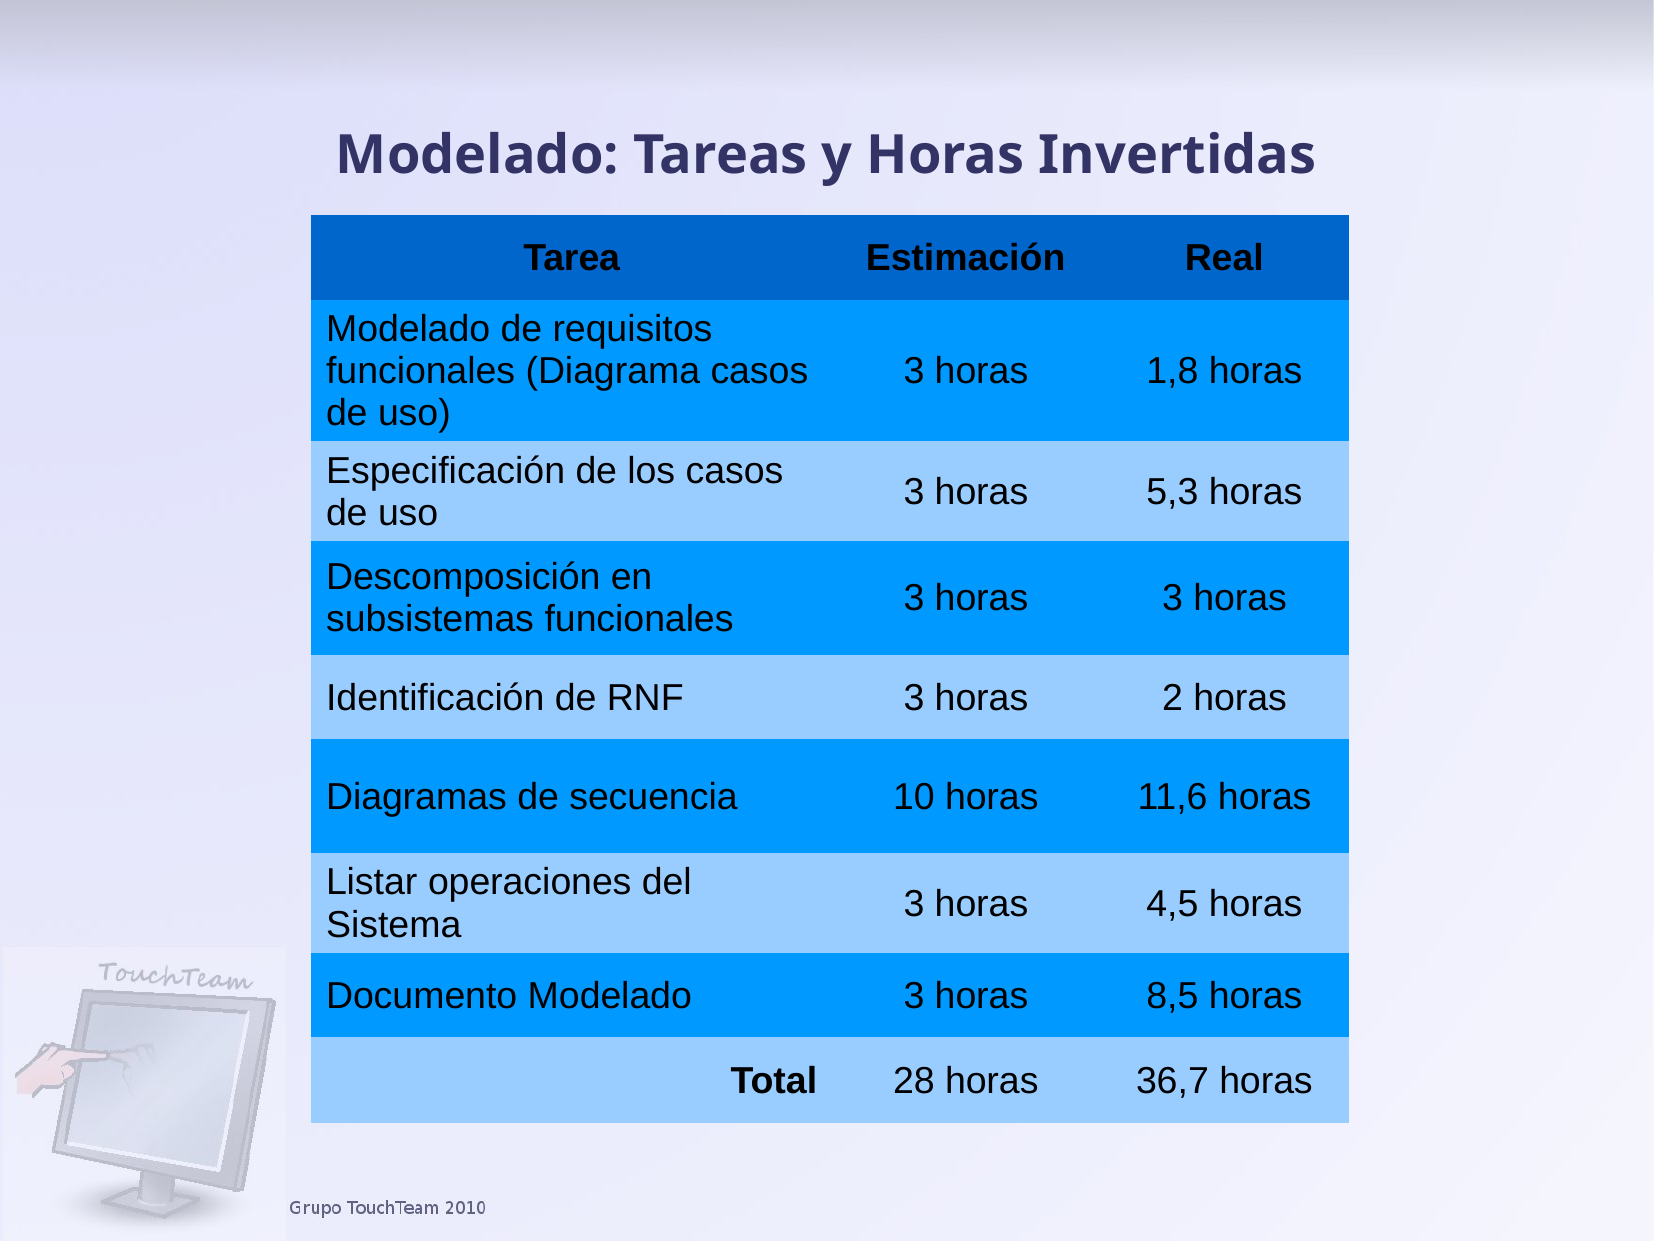

# Modelado: Tareas y Horas Invertidas
| Tarea | Estimación | Real |
| --- | --- | --- |
| Modelado de requisitos funcionales (Diagrama casos de uso) | 3 horas | 1,8 horas |
| Especificación de los casos de uso | 3 horas | 5,3 horas |
| Descomposición en subsistemas funcionales | 3 horas | 3 horas |
| Identificación de RNF | 3 horas | 2 horas |
| Diagramas de secuencia | 10 horas | 11,6 horas |
| Listar operaciones del Sistema | 3 horas | 4,5 horas |
| Documento Modelado | 3 horas | 8,5 horas |
| Total | 28 horas | 36,7 horas |